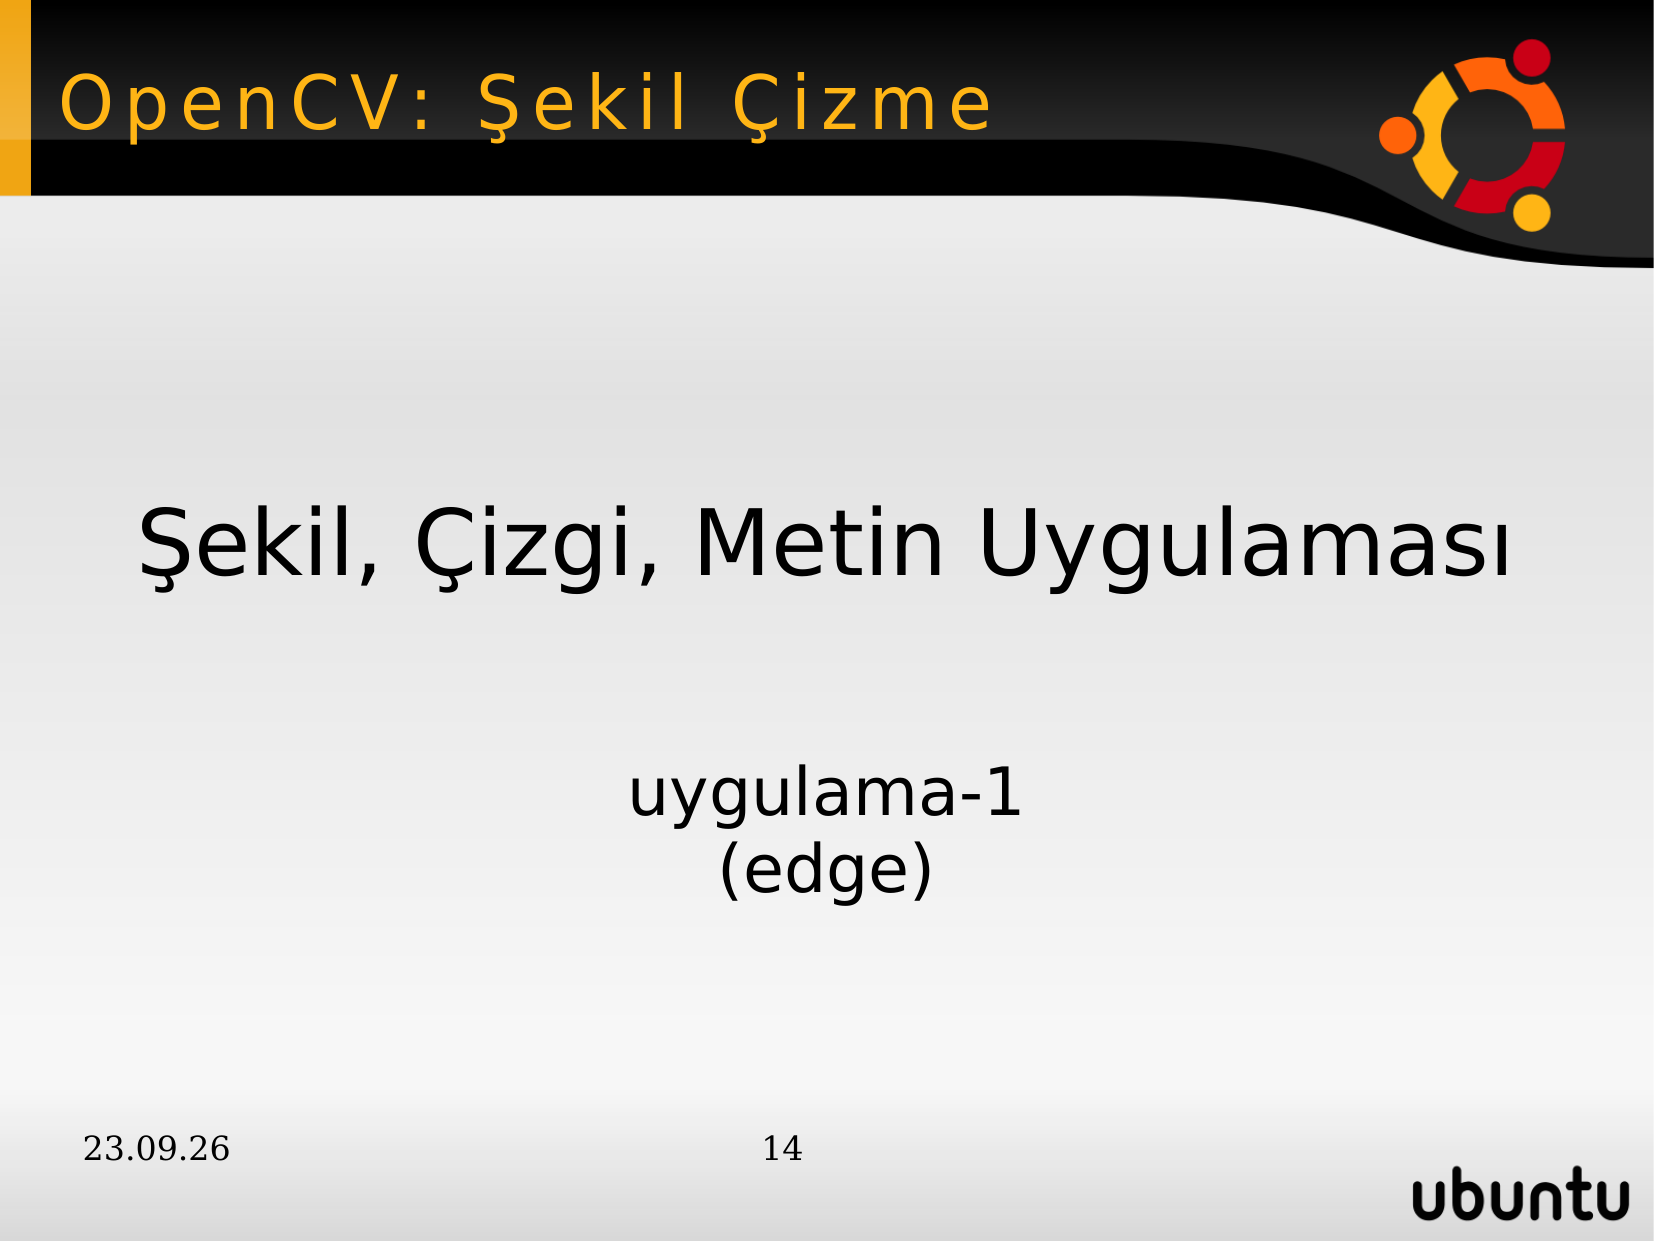

# OpenCV: Şekil Çizme
Şekil, Çizgi, Metin Uygulaması
uygulama-1
(edge)
14